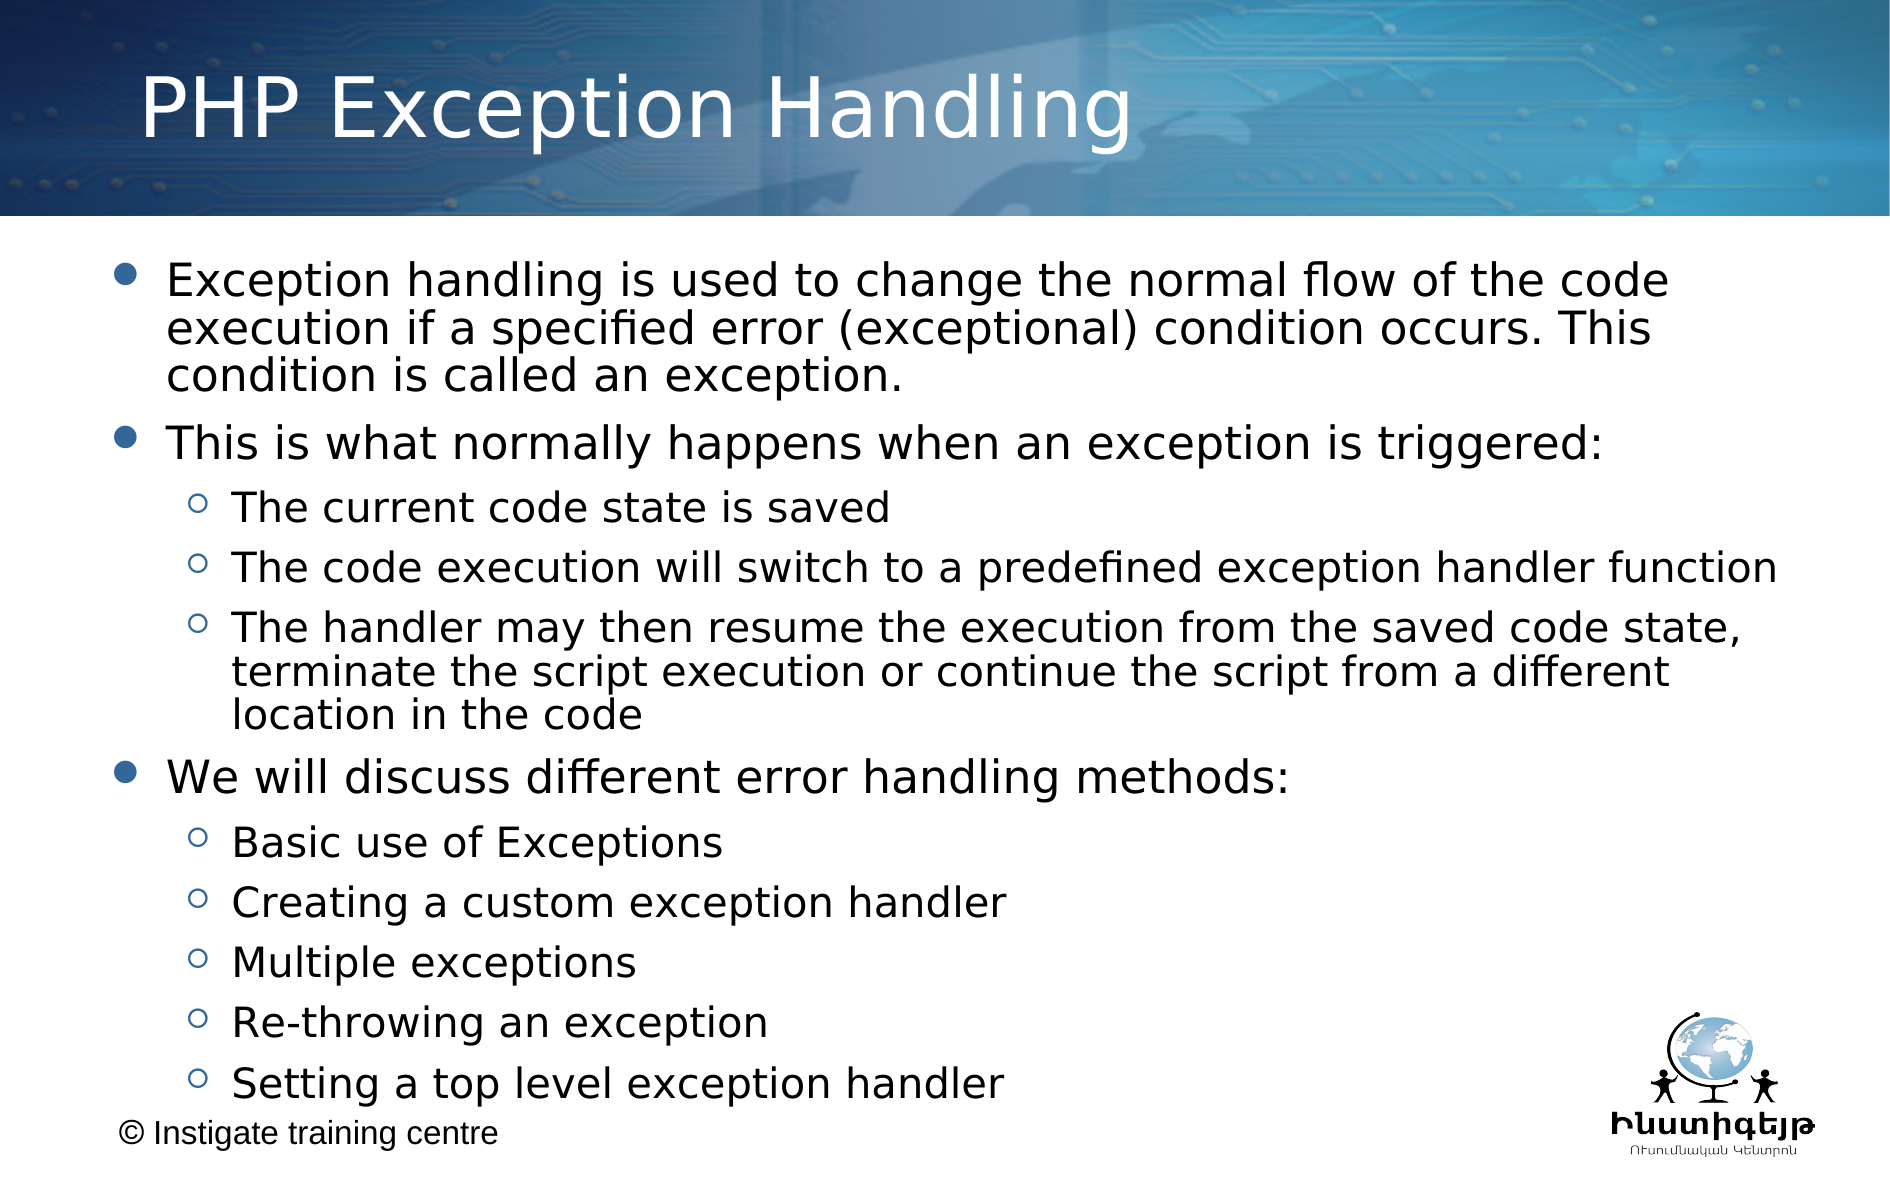

PHP Exception Handling
# Exception handling is used to change the normal flow of the code execution if a specified error (exceptional) condition occurs. This condition is called an exception.
This is what normally happens when an exception is triggered:
The current code state is saved
The code execution will switch to a predefined exception handler function
The handler may then resume the execution from the saved code state, terminate the script execution or continue the script from a different location in the code
We will discuss different error handling methods:
Basic use of Exceptions
Creating a custom exception handler
Multiple exceptions
Re-throwing an exception
Setting a top level exception handler